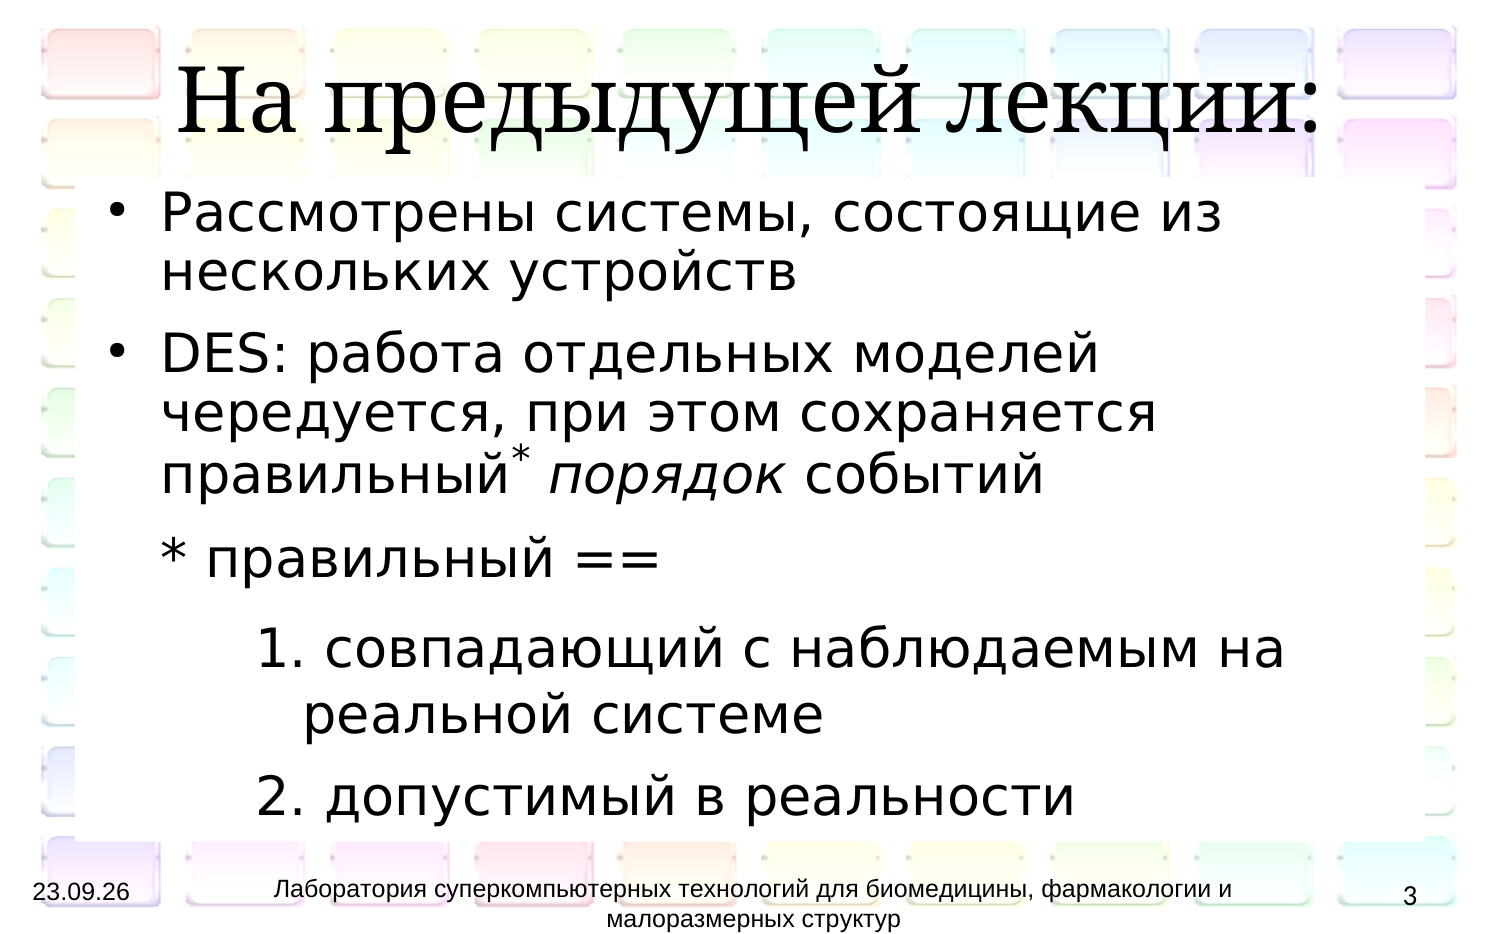

# На предыдущей лекции:
Рассмотрены системы, состоящие из нескольких устройств
DES: работа отдельных моделей чередуется, при этом сохраняется правильный* порядок событий
* правильный ==
 совпадающий с наблюдаемым на реальной системе
 допустимый в реальности
Лаборатория суперкомпьютерных технологий для биомедицины, фармакологии и малоразмерных структур
2